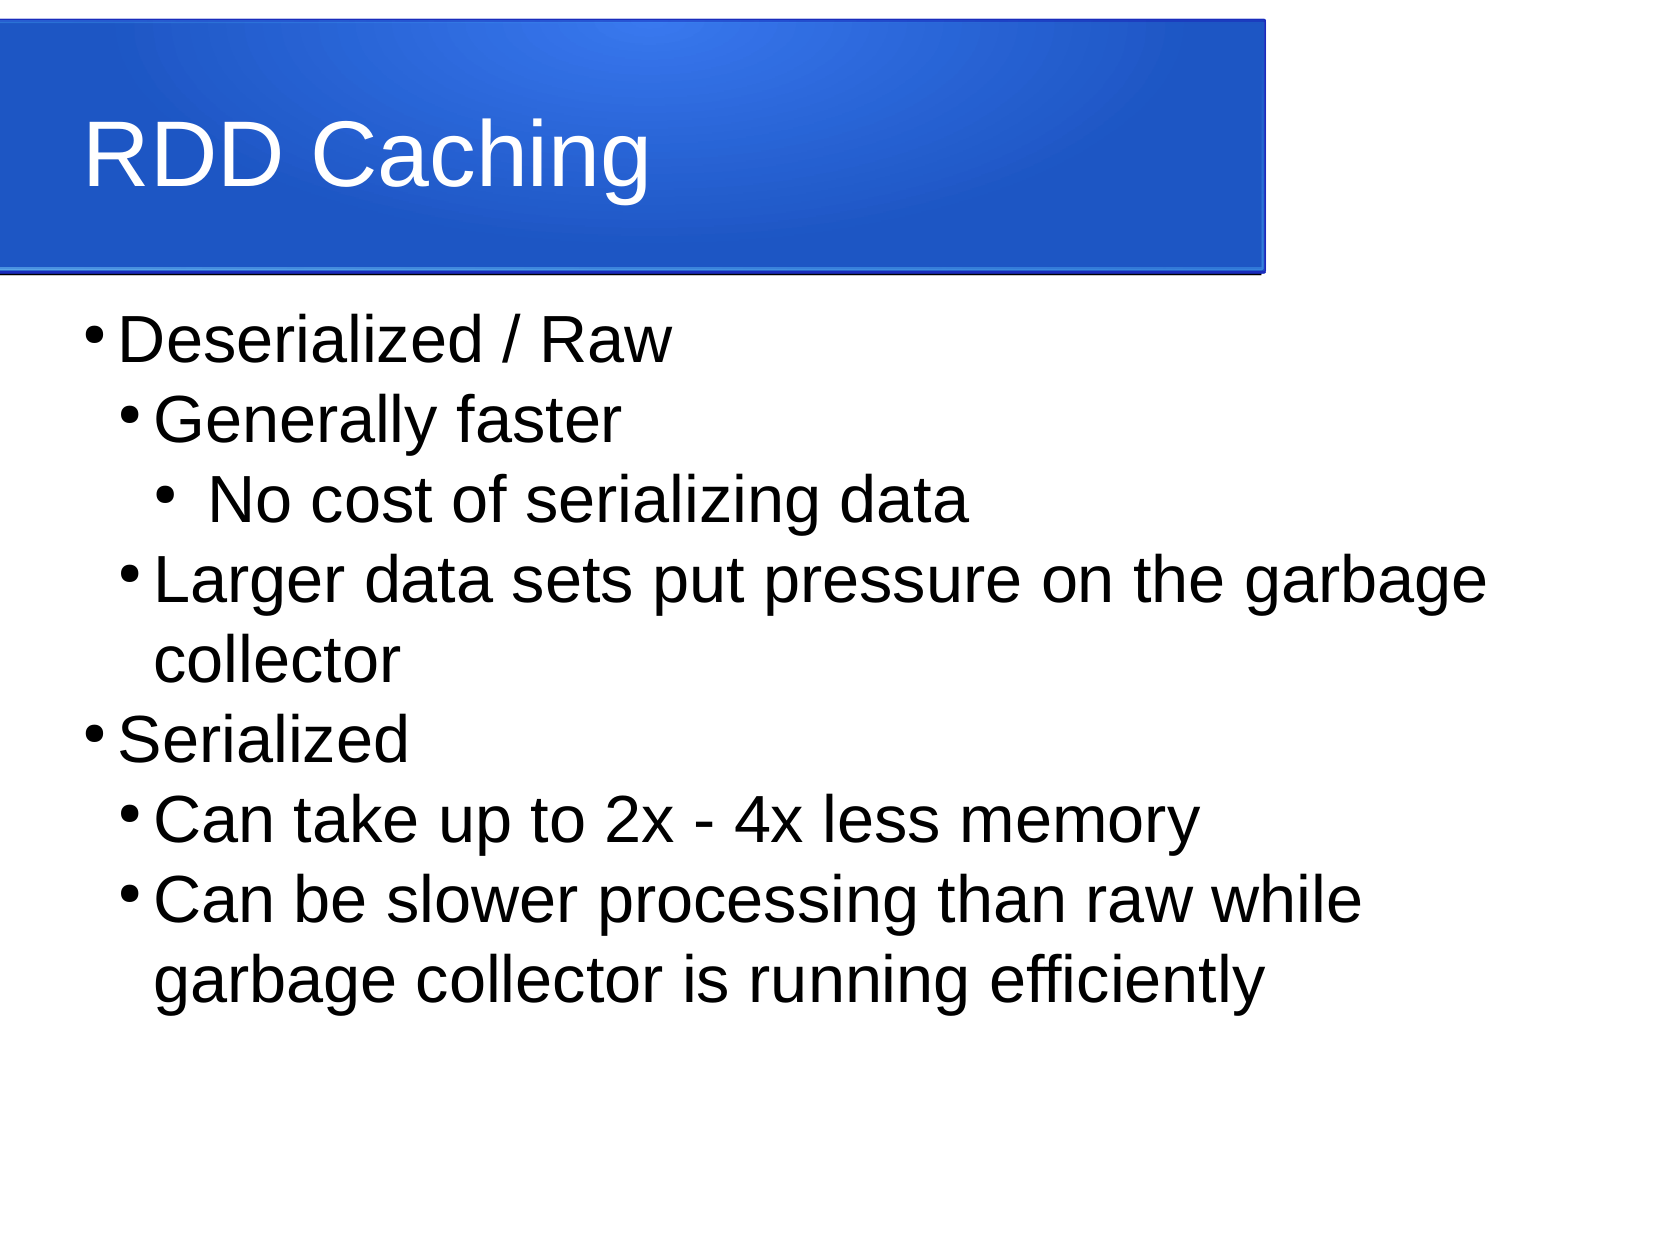

RDD Caching
Deserialized / Raw
Generally faster
 No cost of serializing data
Larger data sets put pressure on the garbage collector
Serialized
Can take up to 2x - 4x less memory
Can be slower processing than raw while garbage collector is running efficiently